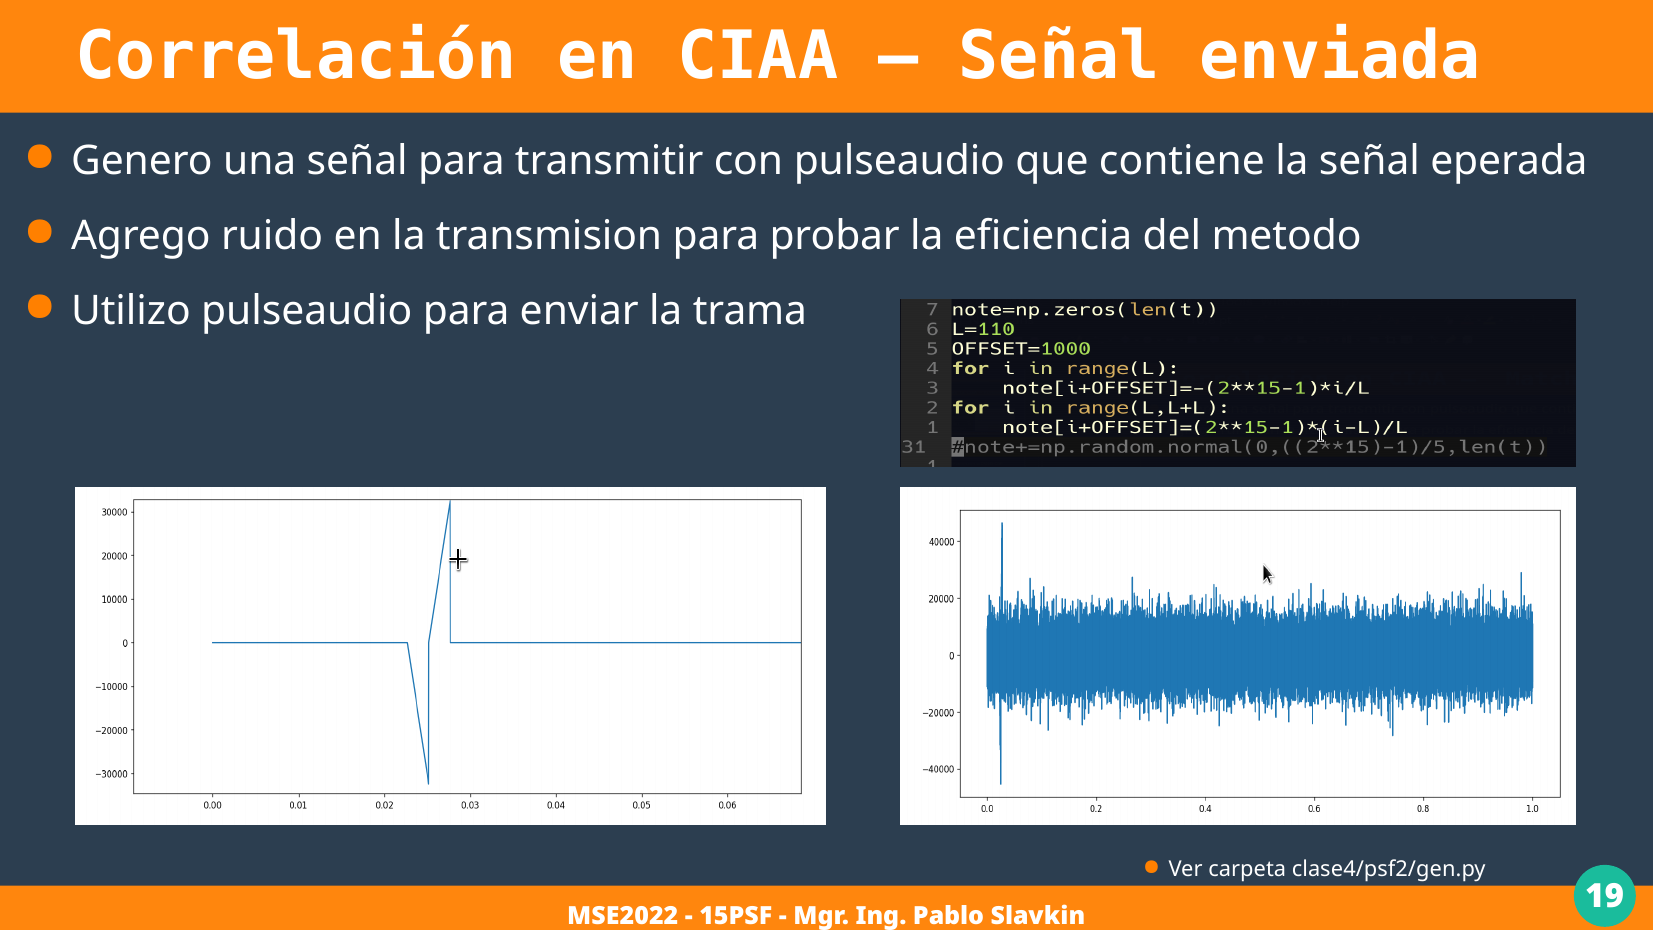

Correlación en CIAA – Señal enviada
# Genero una señal para transmitir con pulseaudio que contiene la señal eperada
Agrego ruido en la transmision para probar la eficiencia del metodo
Utilizo pulseaudio para enviar la trama
Ver carpeta clase4/psf2/gen.py
MSE2022 - 15PSF - Mgr. Ing. Pablo Slavkin